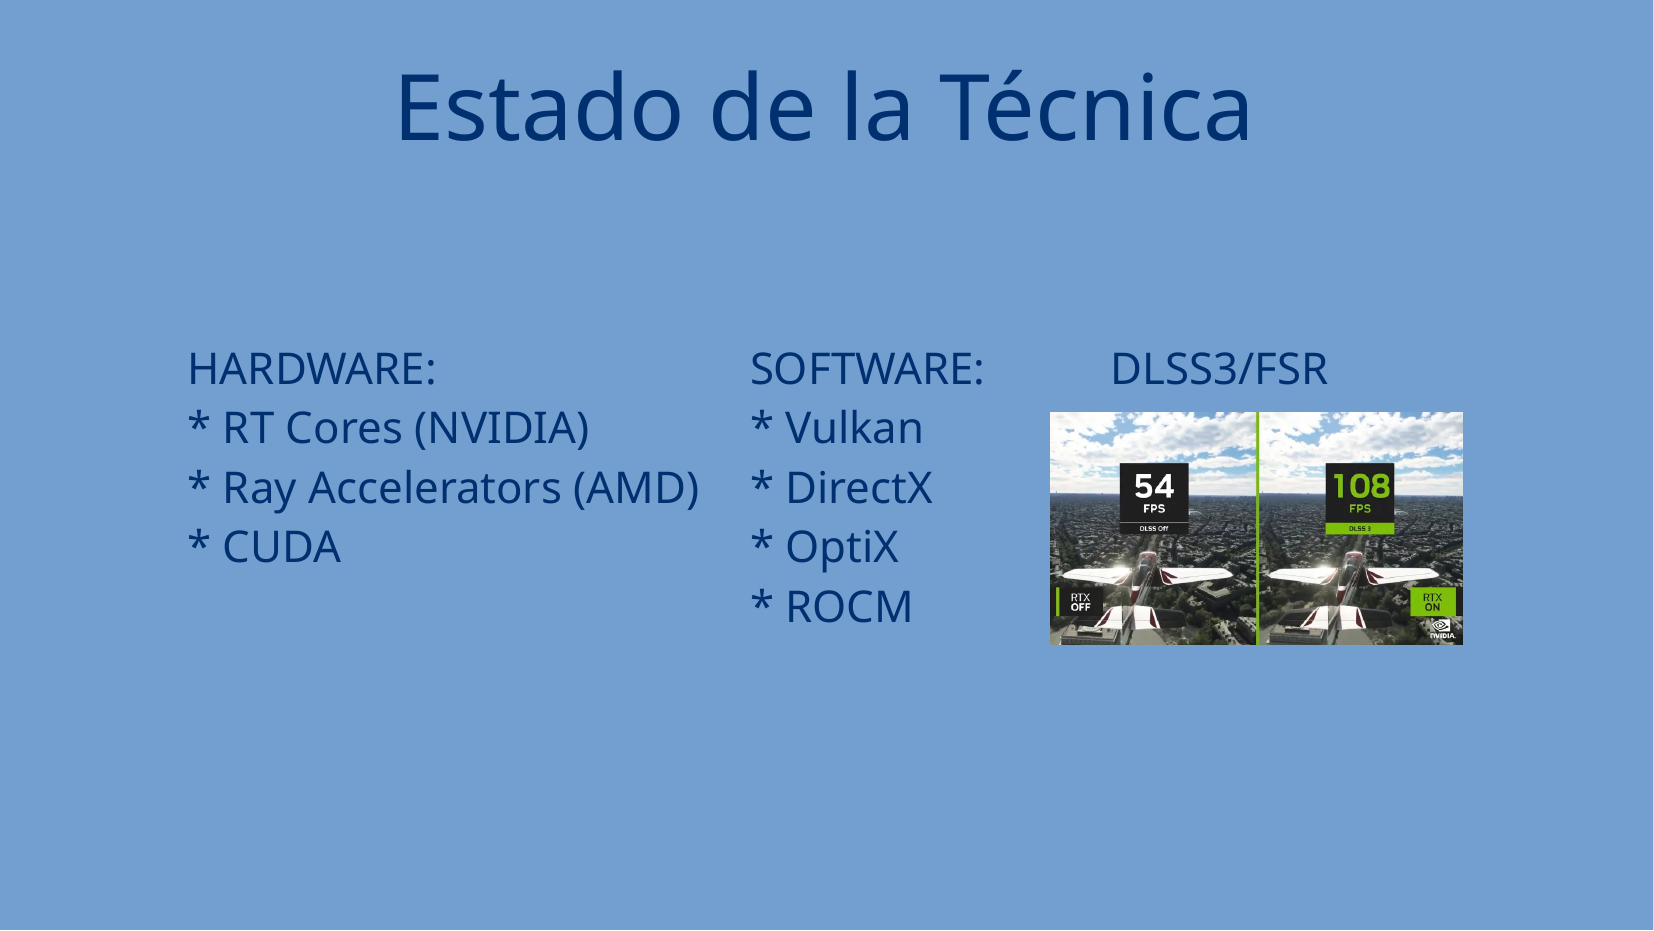

# Estado de la Técnica
HARDWARE:
* RT Cores (NVIDIA)
* Ray Accelerators (AMD)
* CUDA
SOFTWARE:
* Vulkan
* DirectX
* OptiX
* ROCM
 DLSS3/FSR